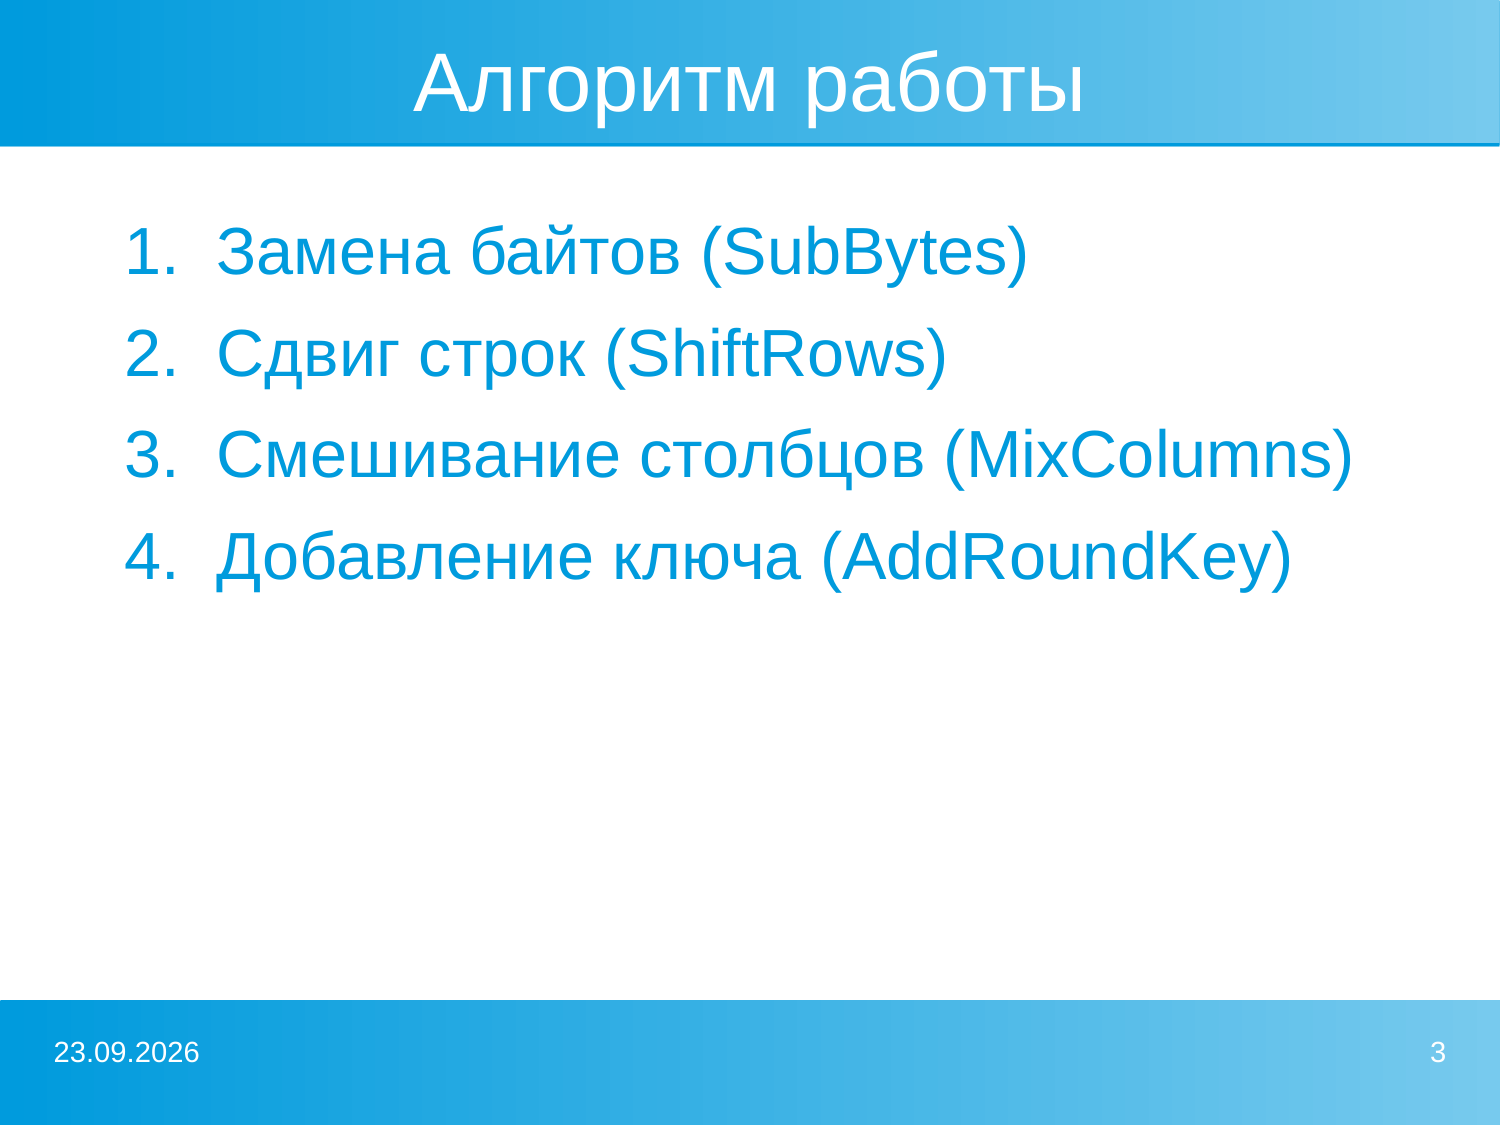

# Алгоритм работы
1. Замена байтов (SubBytes)
2. Сдвиг строк (ShiftRows)
3. Смешивание столбцов (MixColumns)
4. Добавление ключа (AddRoundKey)
3